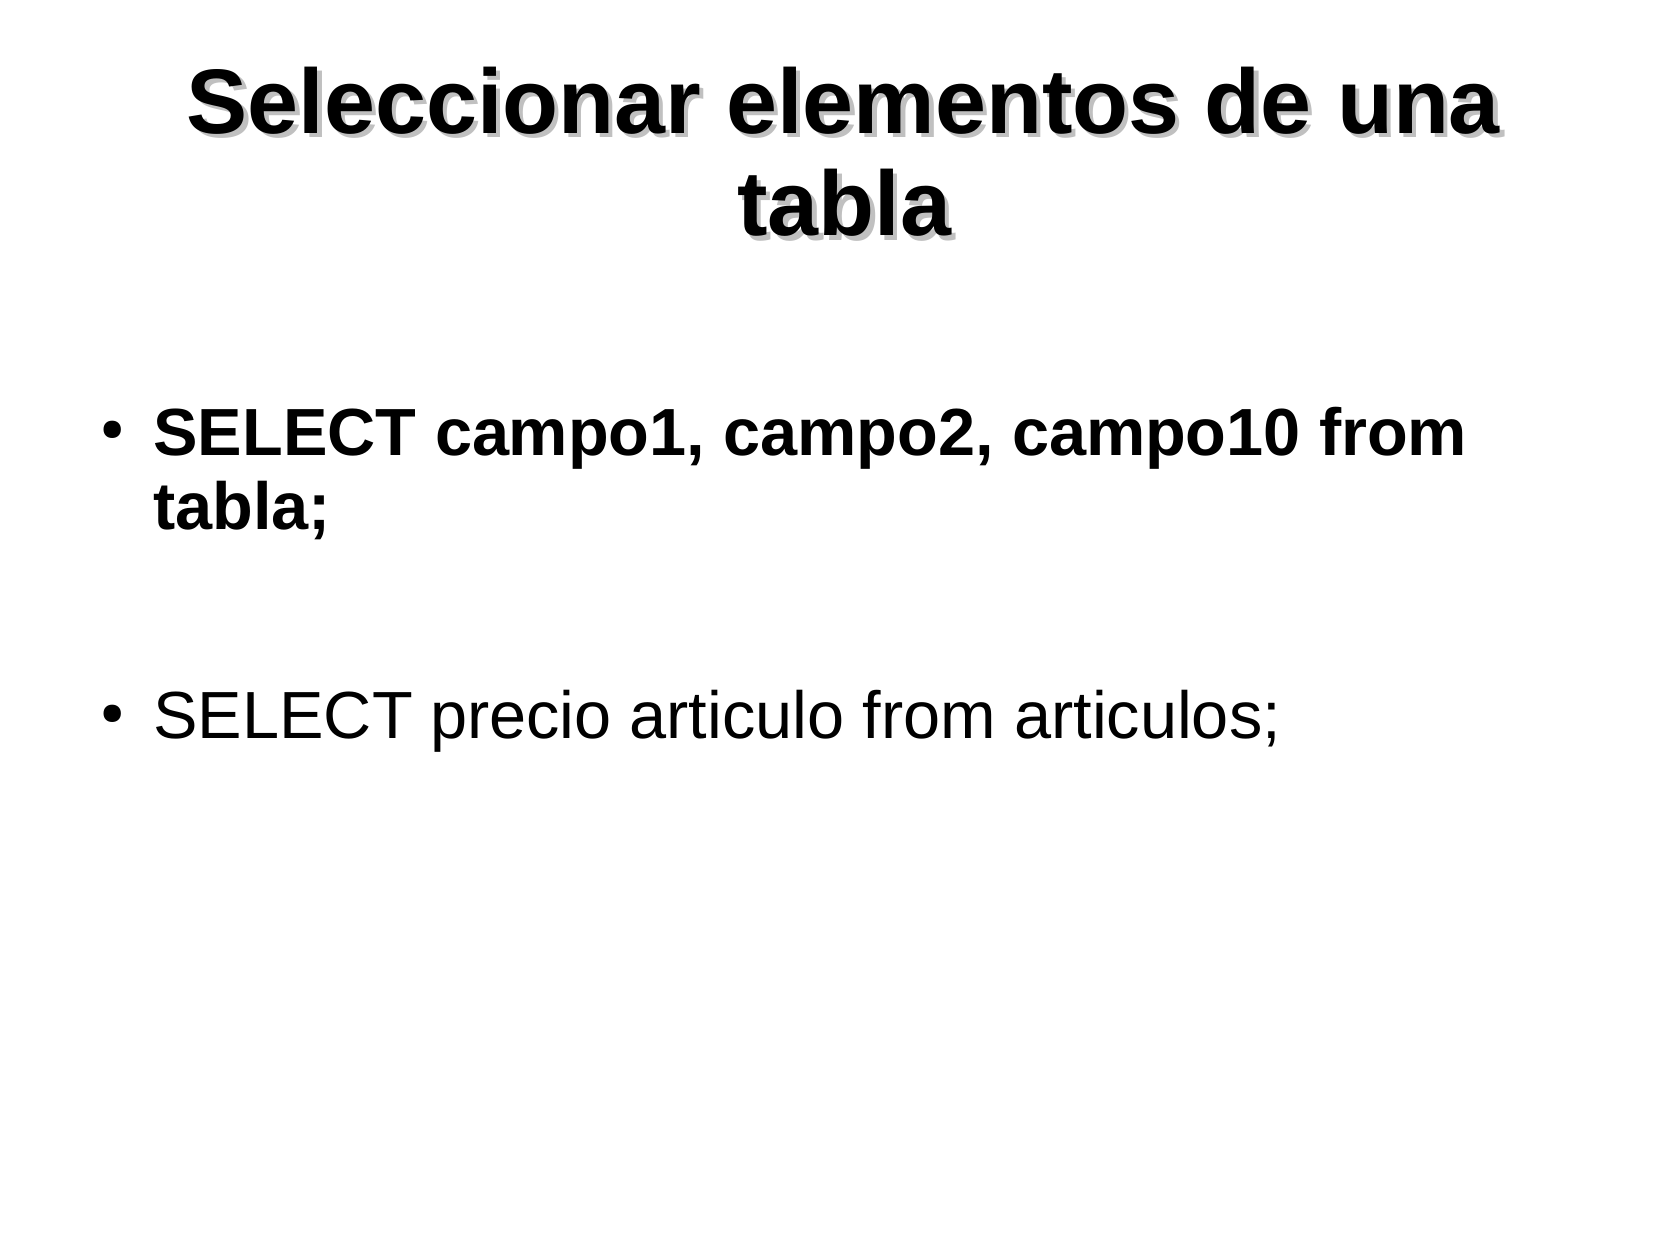

# Seleccionar elementos de una tabla
SELECT campo1, campo2, campo10 from tabla;
SELECT precio articulo from articulos;